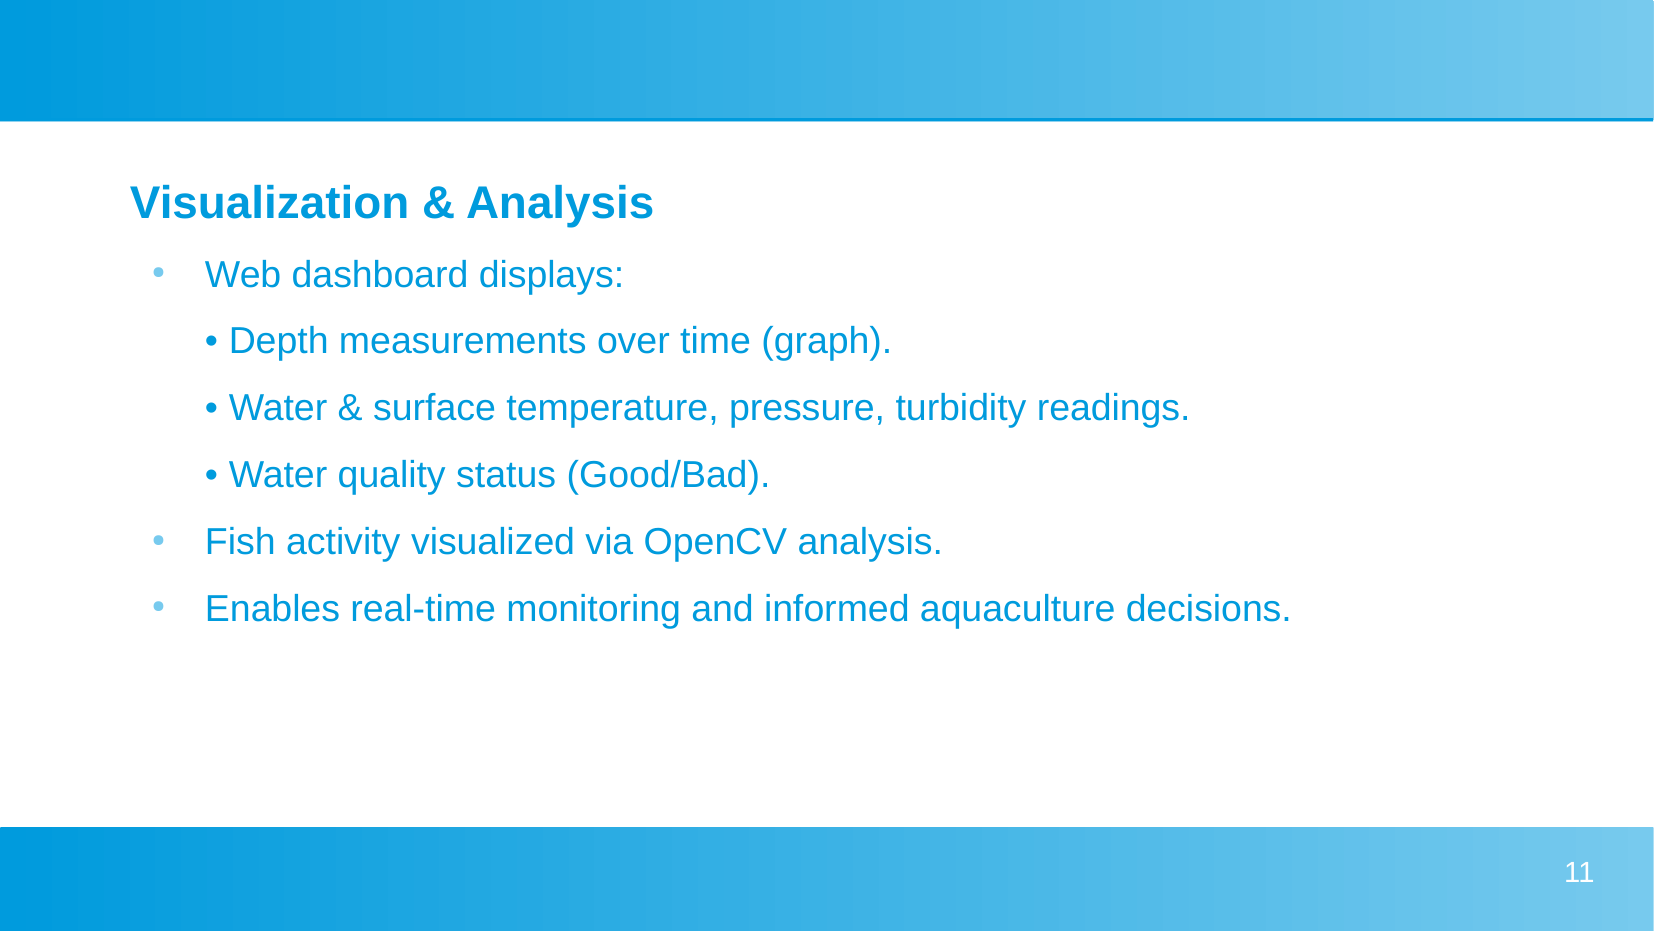

#
Visualization & Analysis
Web dashboard displays:
• Depth measurements over time (graph).
• Water & surface temperature, pressure, turbidity readings.
• Water quality status (Good/Bad).
Fish activity visualized via OpenCV analysis.
Enables real-time monitoring and informed aquaculture decisions.
11